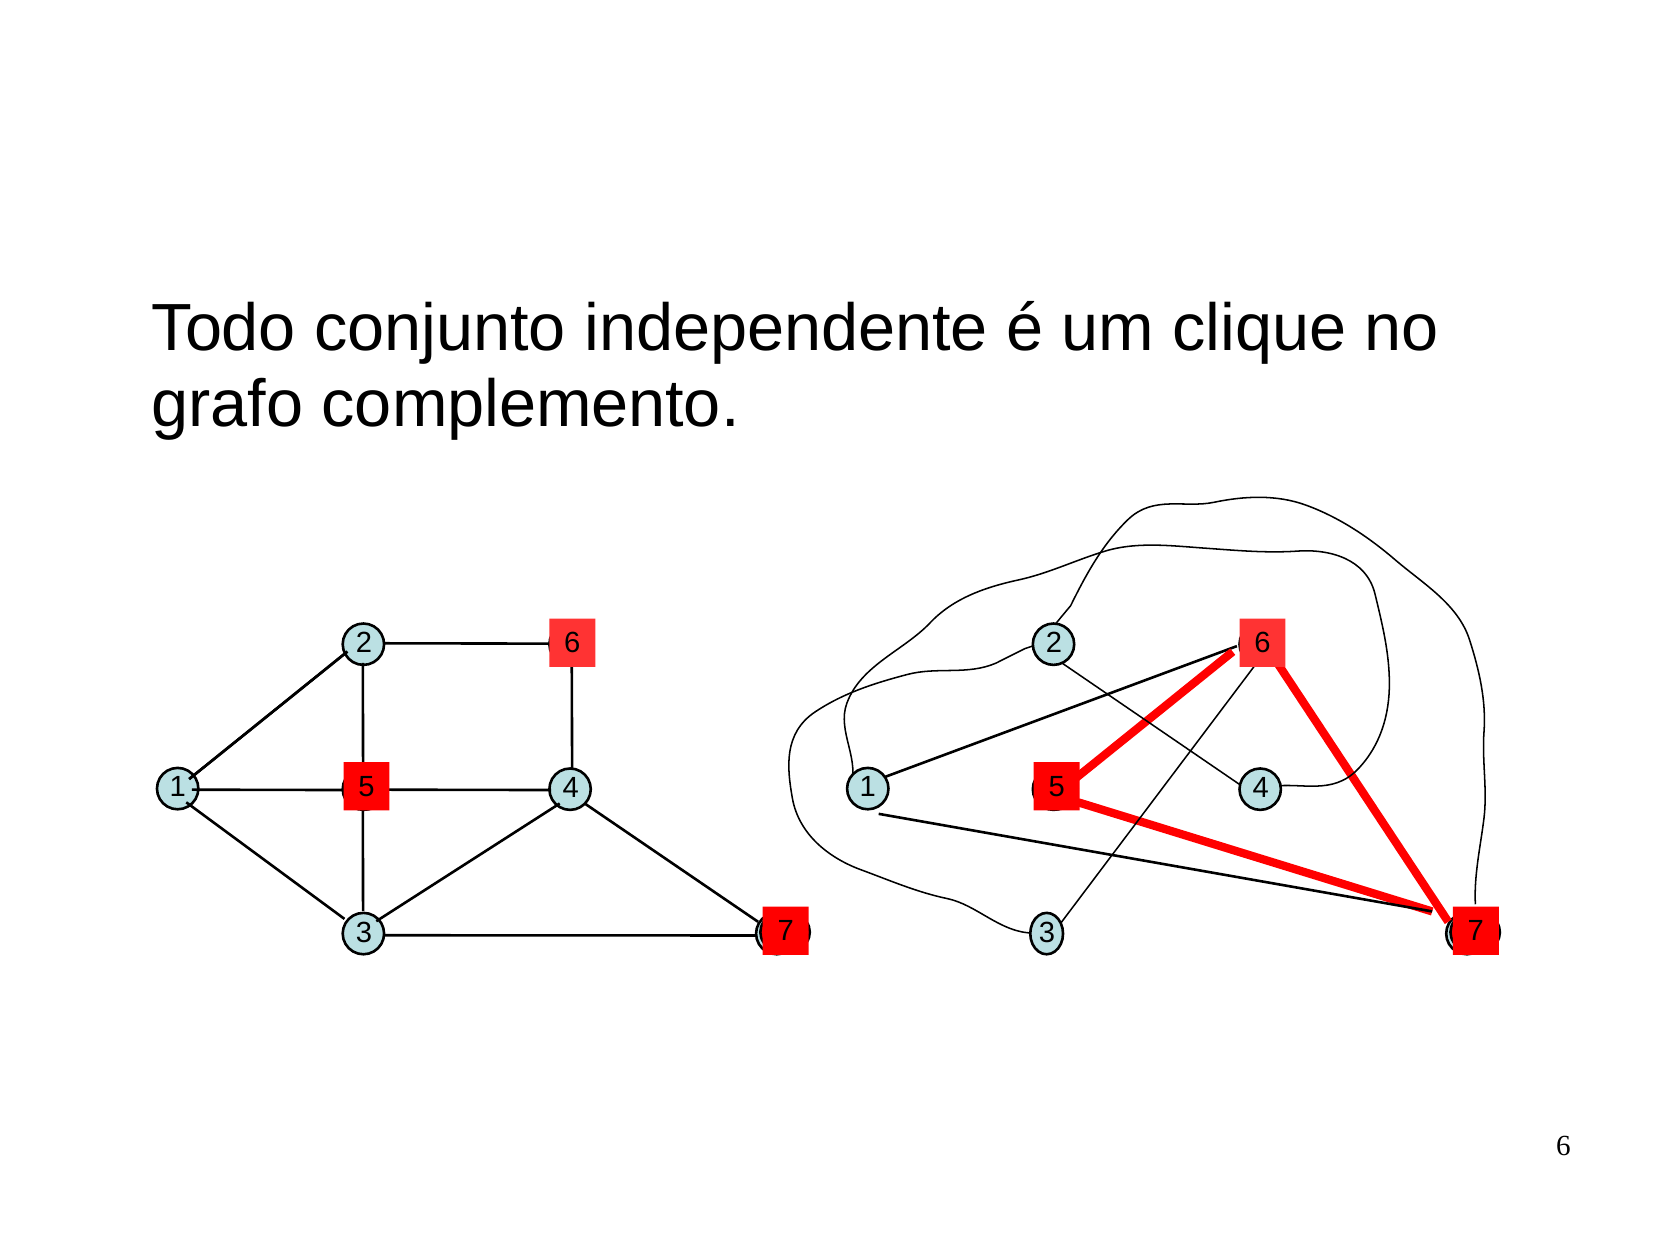

#
Todo conjunto independente é um clique no grafo complemento.
2
6
6
2
6
6
1
5
1
5
5
4
5
4
7
7
3
7
3
7
6